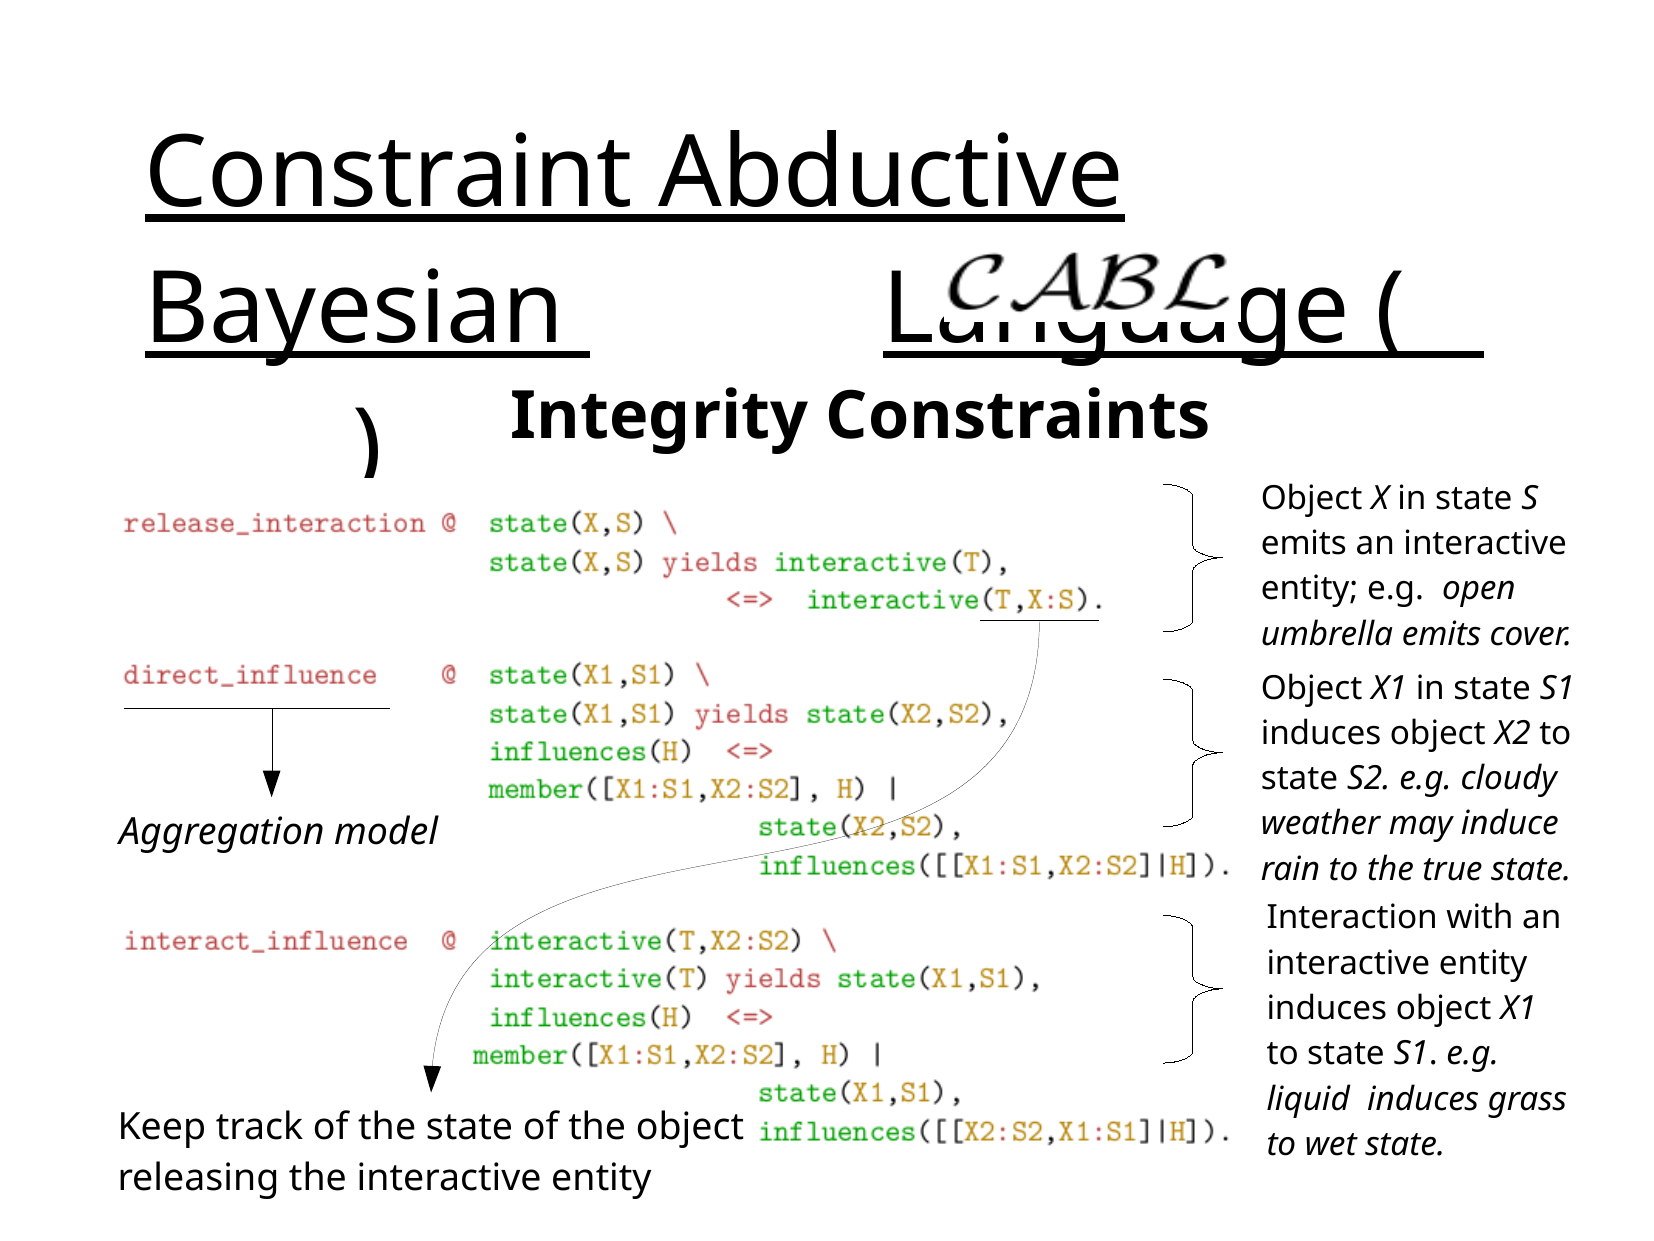

Constraint Abductive Bayesian 				Language ( )
Integrity Constraints
Object X in state S
emits an interactive
entity; e.g. open
umbrella emits cover.
Object X1 in state S1
induces object X2 to
state S2. e.g. cloudy
weather may induce
rain to the true state.
Aggregation model
Interaction with an
interactive entity
induces object X1
to state S1. e.g.
liquid induces grass
to wet state.
Keep track of the state of the object
releasing the interactive entity